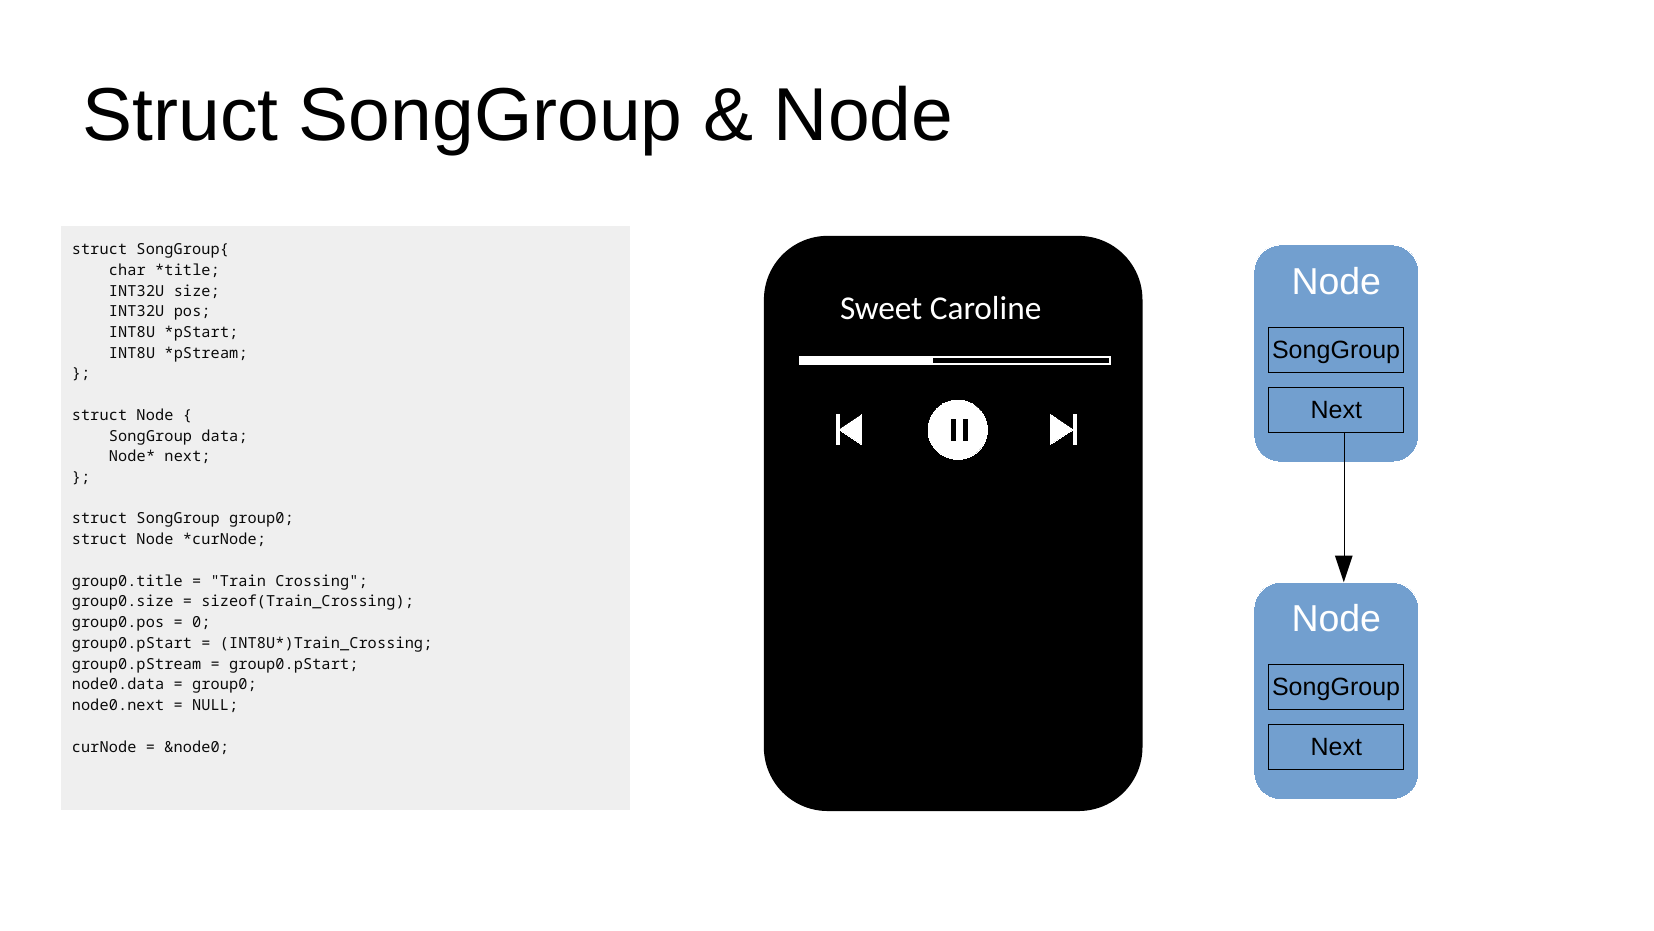

# Struct SongGroup & Node
struct SongGroup{
 char *title;
 INT32U size;
 INT32U pos;
 INT8U *pStart;
 INT8U *pStream;
};
struct Node {
 SongGroup data;
 Node* next;
};
struct SongGroup group0;
struct Node *curNode;
group0.title = "Train Crossing";
group0.size = sizeof(Train_Crossing);
group0.pos = 0;
group0.pStart = (INT8U*)Train_Crossing;
group0.pStream = group0.pStart;
node0.data = group0;
node0.next = NULL;
curNode = &node0;
Node
Sweet Caroline
SongGroup
Next
Play
Node
SongGroup
Next